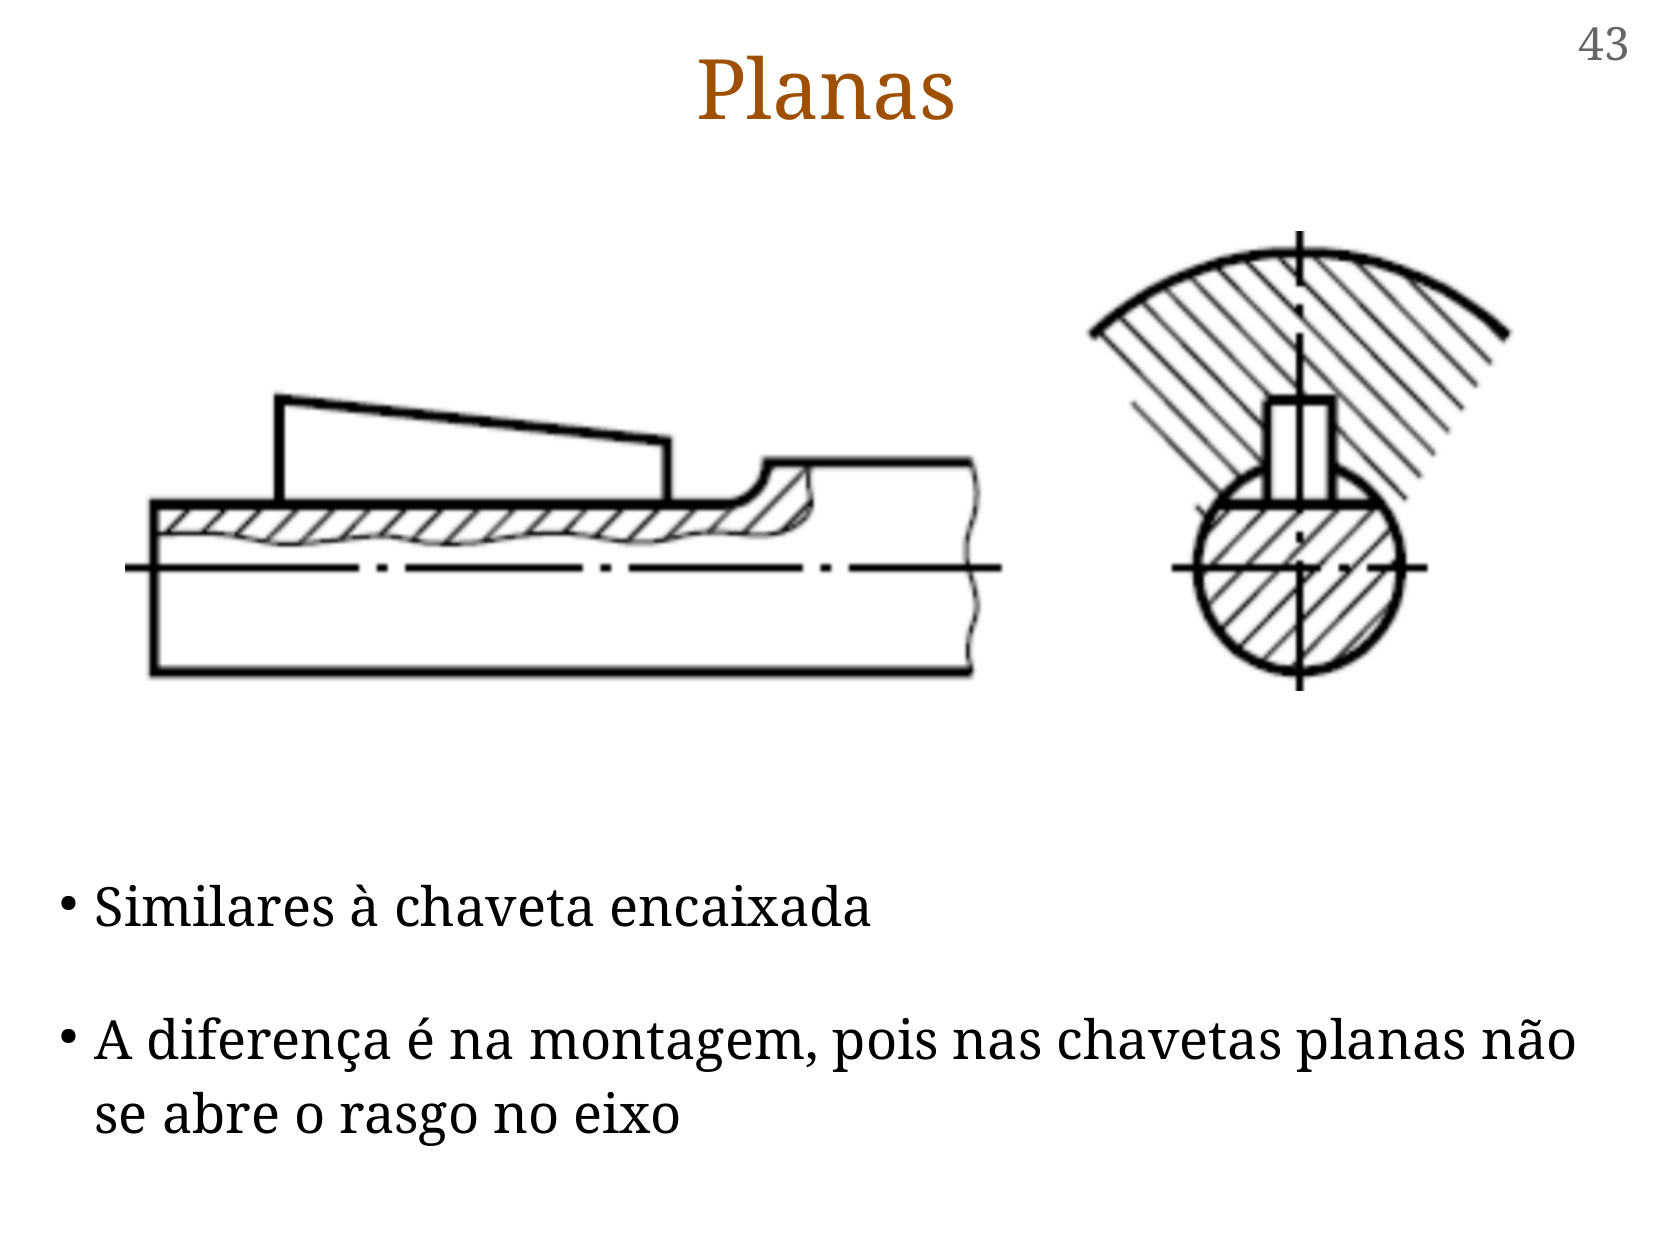

43
# Planas
Similares à chaveta encaixada
A diferença é na montagem, pois nas chavetas planas não se abre o rasgo no eixo